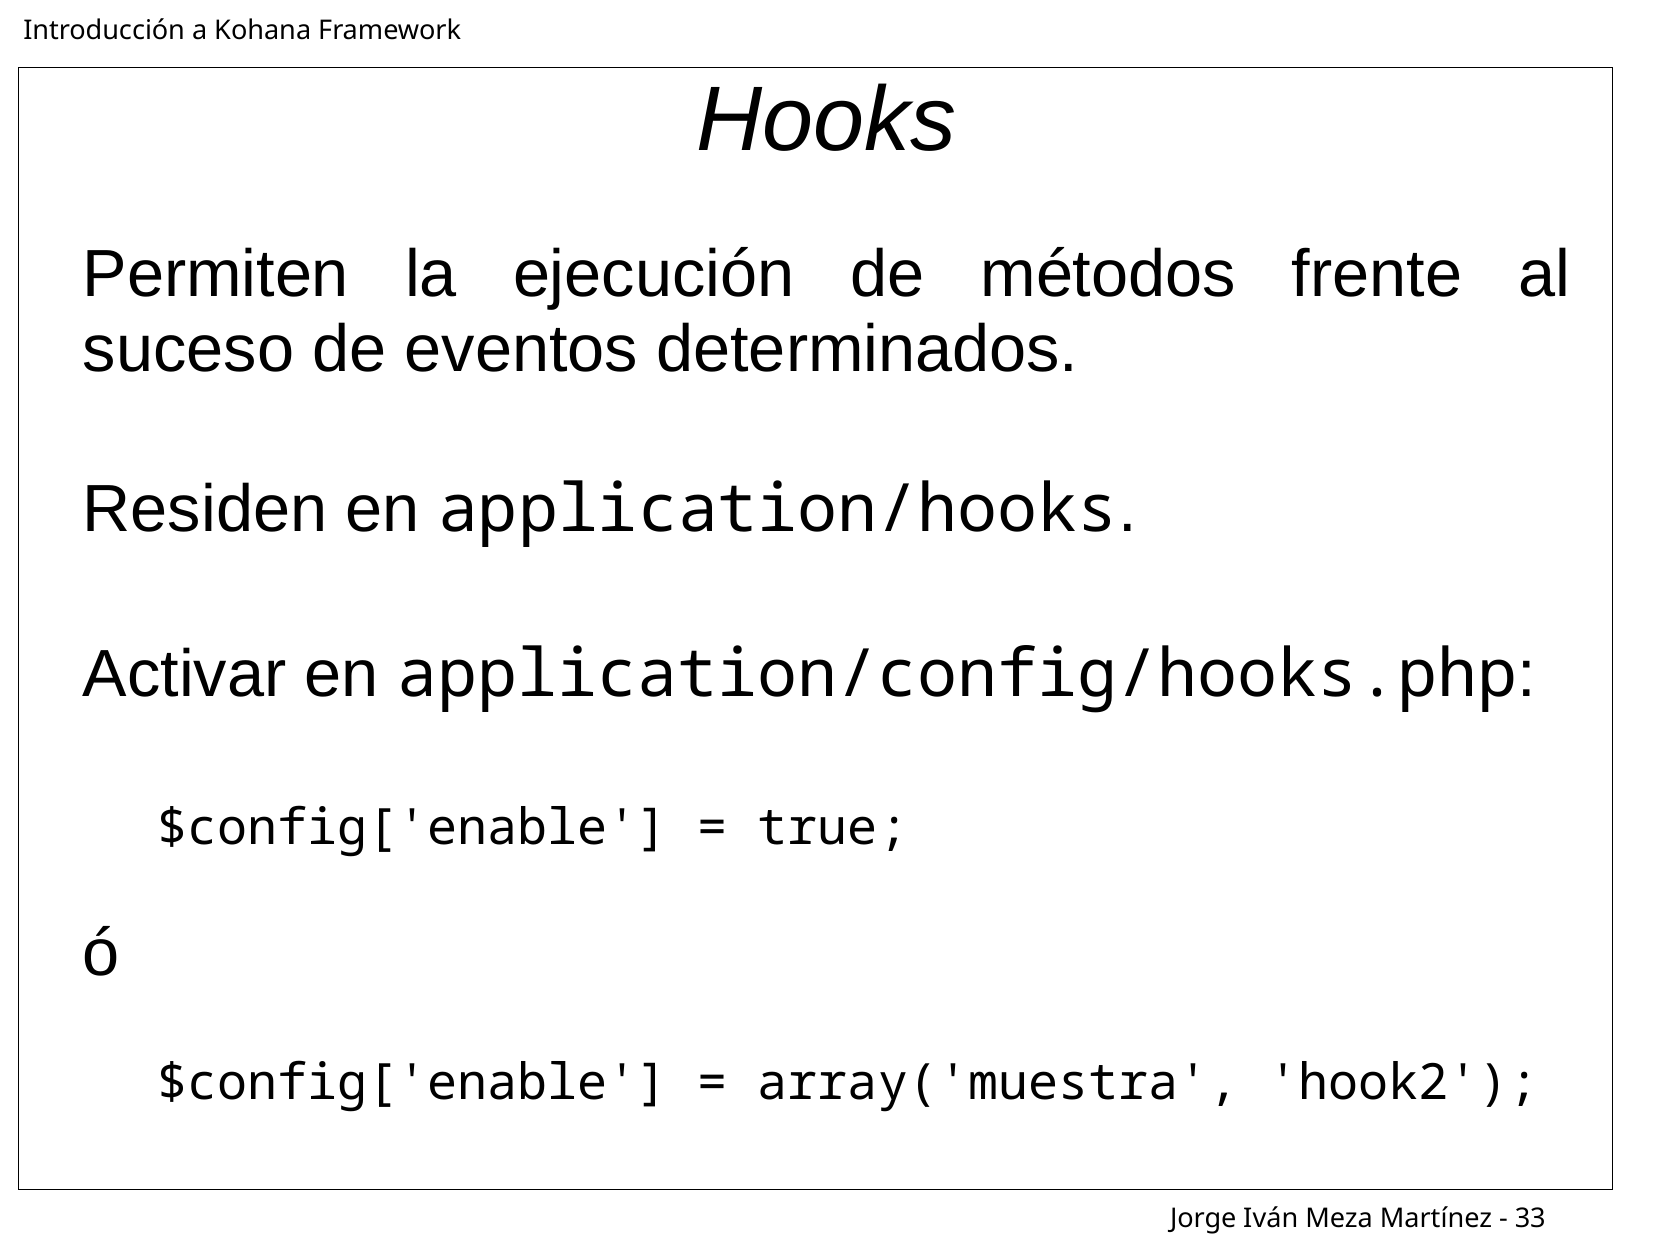

# Hooks
Permiten la ejecución de métodos frente al suceso de eventos determinados.
Residen en application/hooks.
Activar en application/config/hooks.php:
	$config['enable'] = true;
ó
	$config['enable'] = array('muestra', 'hook2');